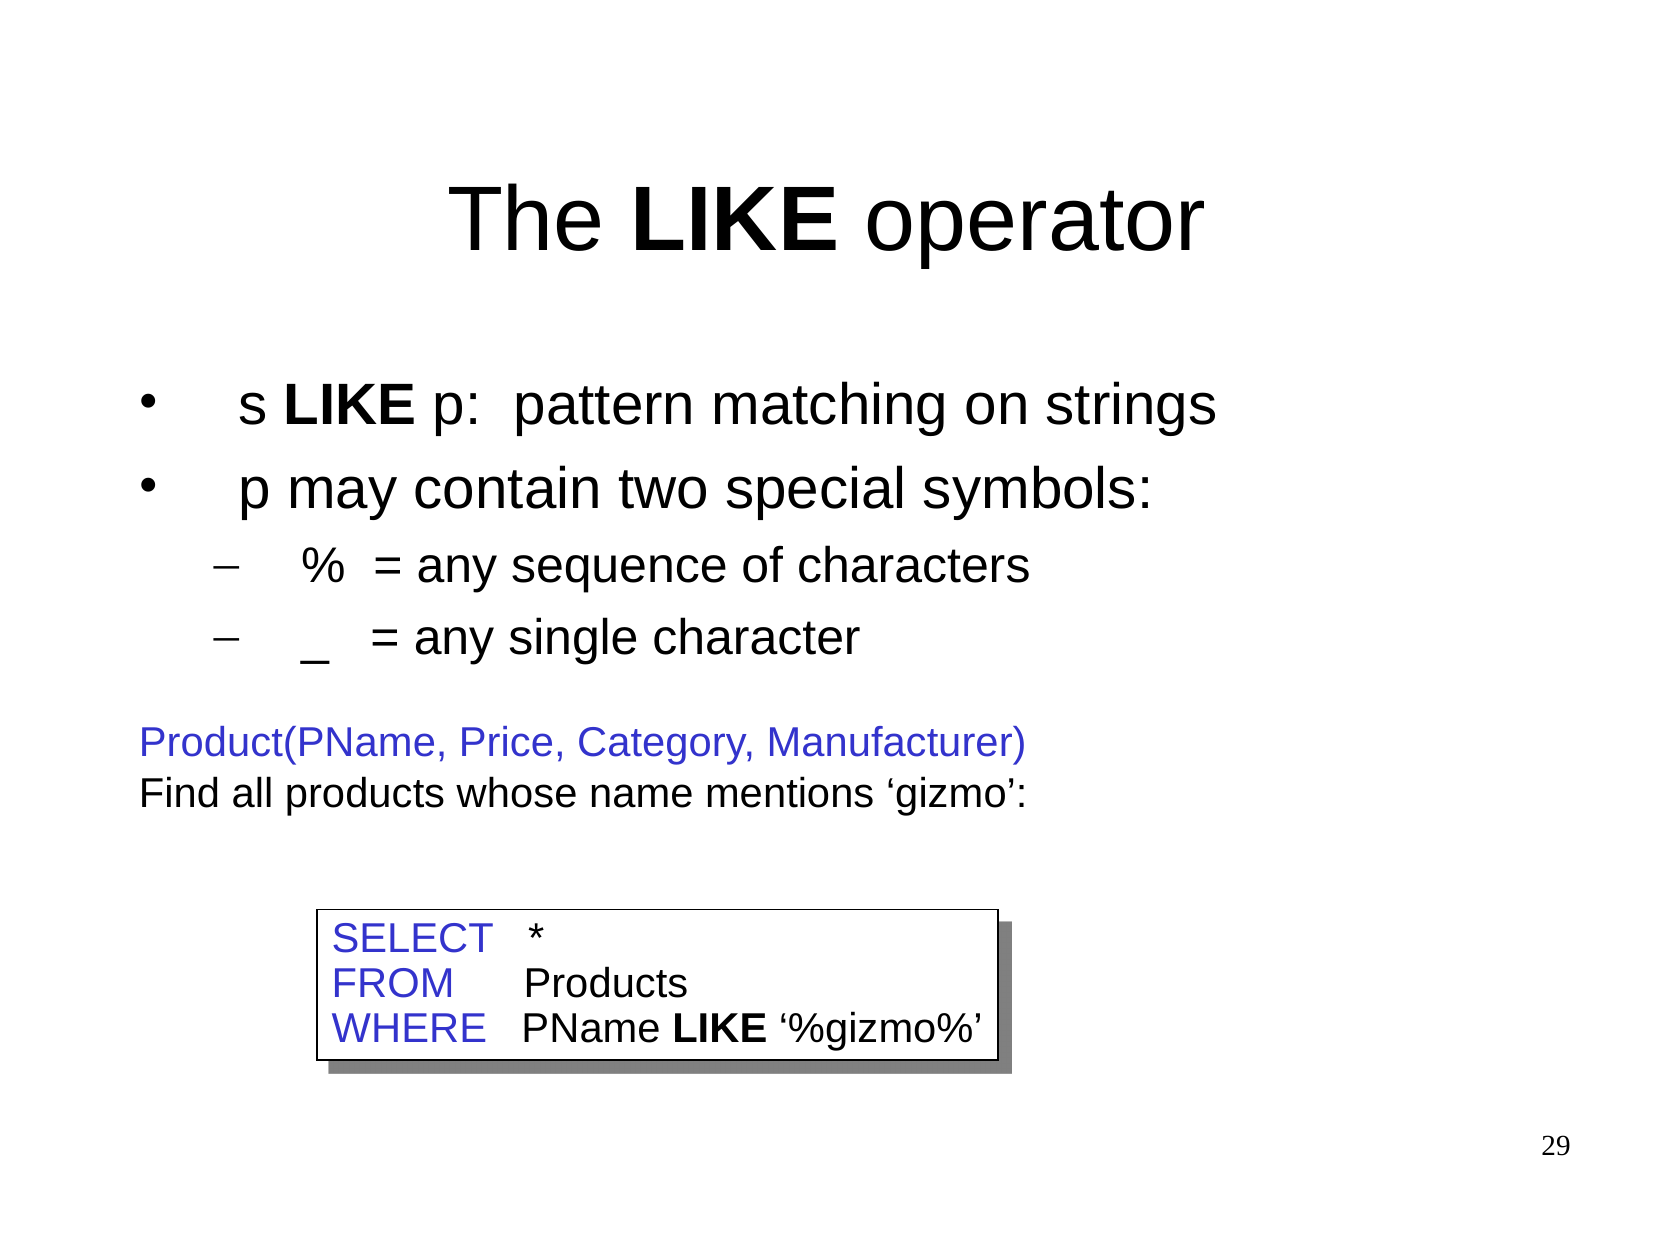

# The LIKE operator
s LIKE p: pattern matching on strings
p may contain two special symbols:
% = any sequence of characters
_ = any single character
Product(PName, Price, Category, Manufacturer)
Find all products whose name mentions ‘gizmo’:
SELECT *
FROM Products
WHERE PName LIKE ‘%gizmo%’
29